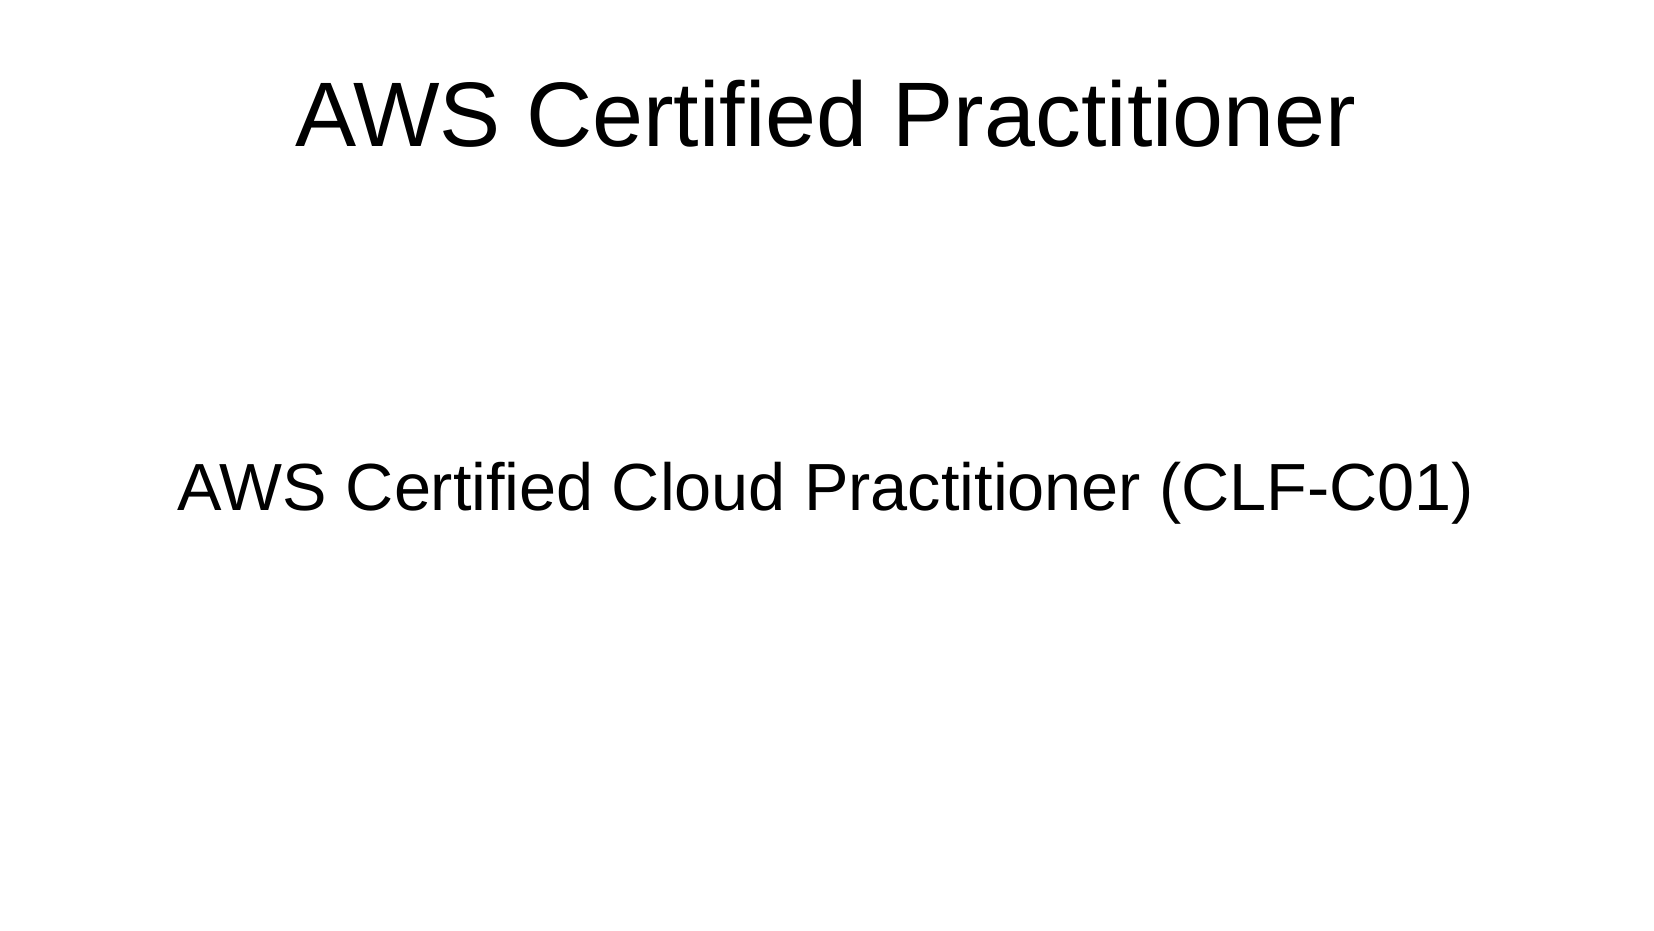

# AWS Certified Practitioner
AWS Certified Cloud Practitioner (CLF-C01)